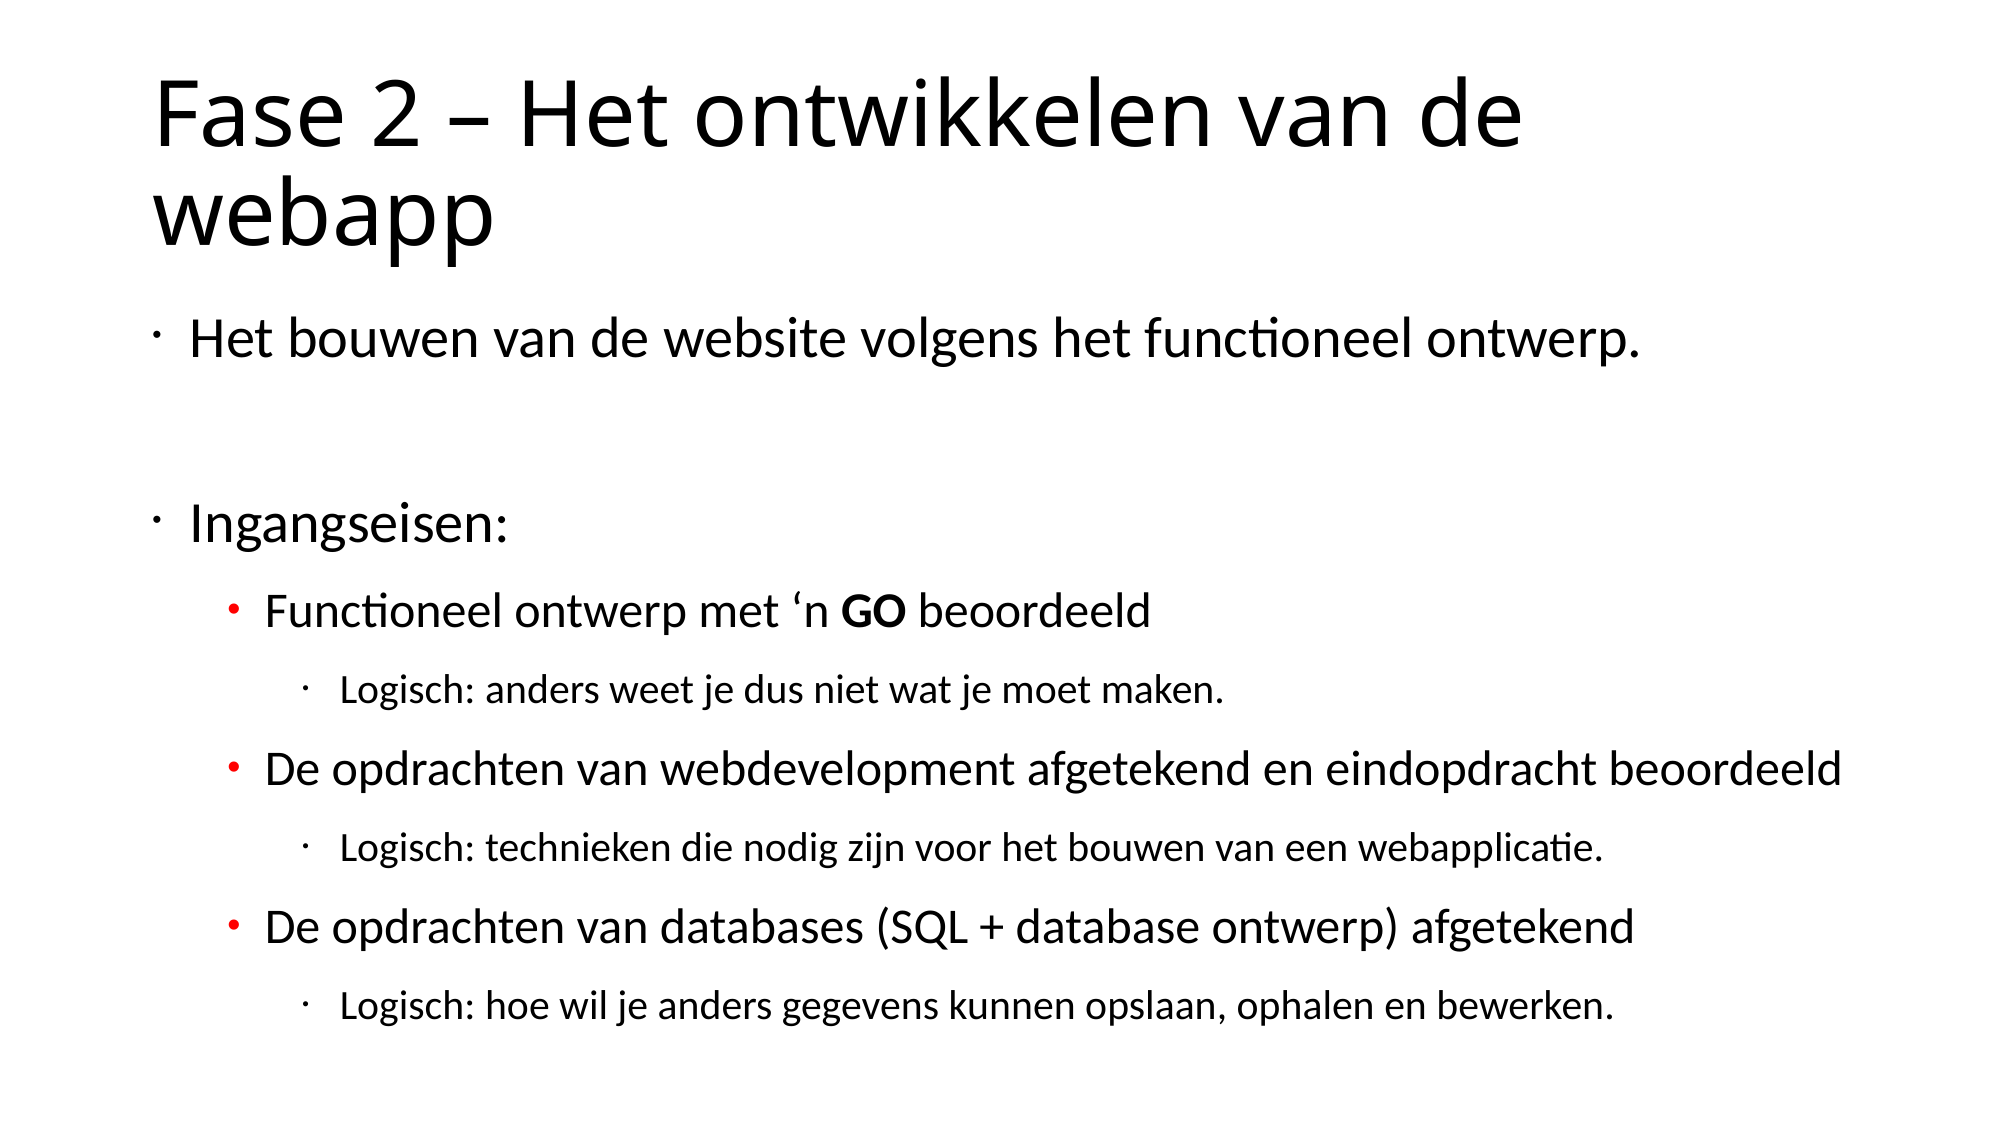

# Fase 2 – Het ontwikkelen van de webapp
Het bouwen van de website volgens het functioneel ontwerp.
Ingangseisen:
Functioneel ontwerp met ‘n GO beoordeeld
Logisch: anders weet je dus niet wat je moet maken.
De opdrachten van webdevelopment afgetekend en eindopdracht beoordeeld
Logisch: technieken die nodig zijn voor het bouwen van een webapplicatie.
De opdrachten van databases (SQL + database ontwerp) afgetekend
Logisch: hoe wil je anders gegevens kunnen opslaan, ophalen en bewerken.